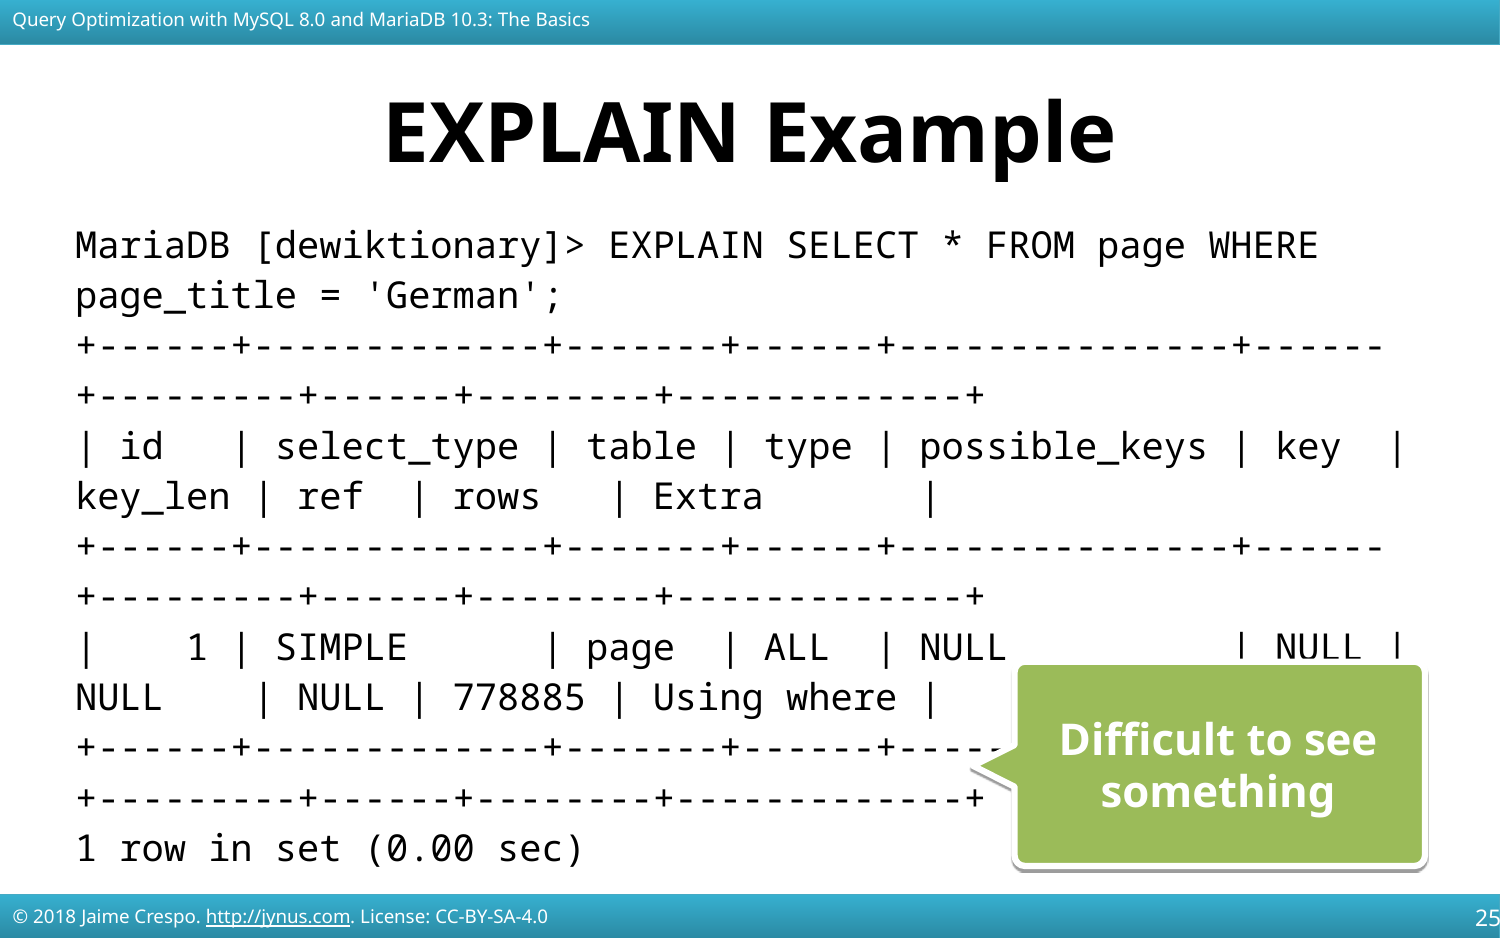

# EXPLAIN Example
MariaDB [dewiktionary]> EXPLAIN SELECT * FROM page WHERE page_title = 'German';
+------+-------------+-------+------+---------------+------+---------+------+--------+-------------+
| id | select_type | table | type | possible_keys | key | key_len | ref | rows | Extra |
+------+-------------+-------+------+---------------+------+---------+------+--------+-------------+
| 1 | SIMPLE | page | ALL | NULL | NULL | NULL | NULL | 778885 | Using where |
+------+-------------+-------+------+---------------+------+---------+------+--------+-------------+
1 row in set (0.00 sec)
Difficult to see something